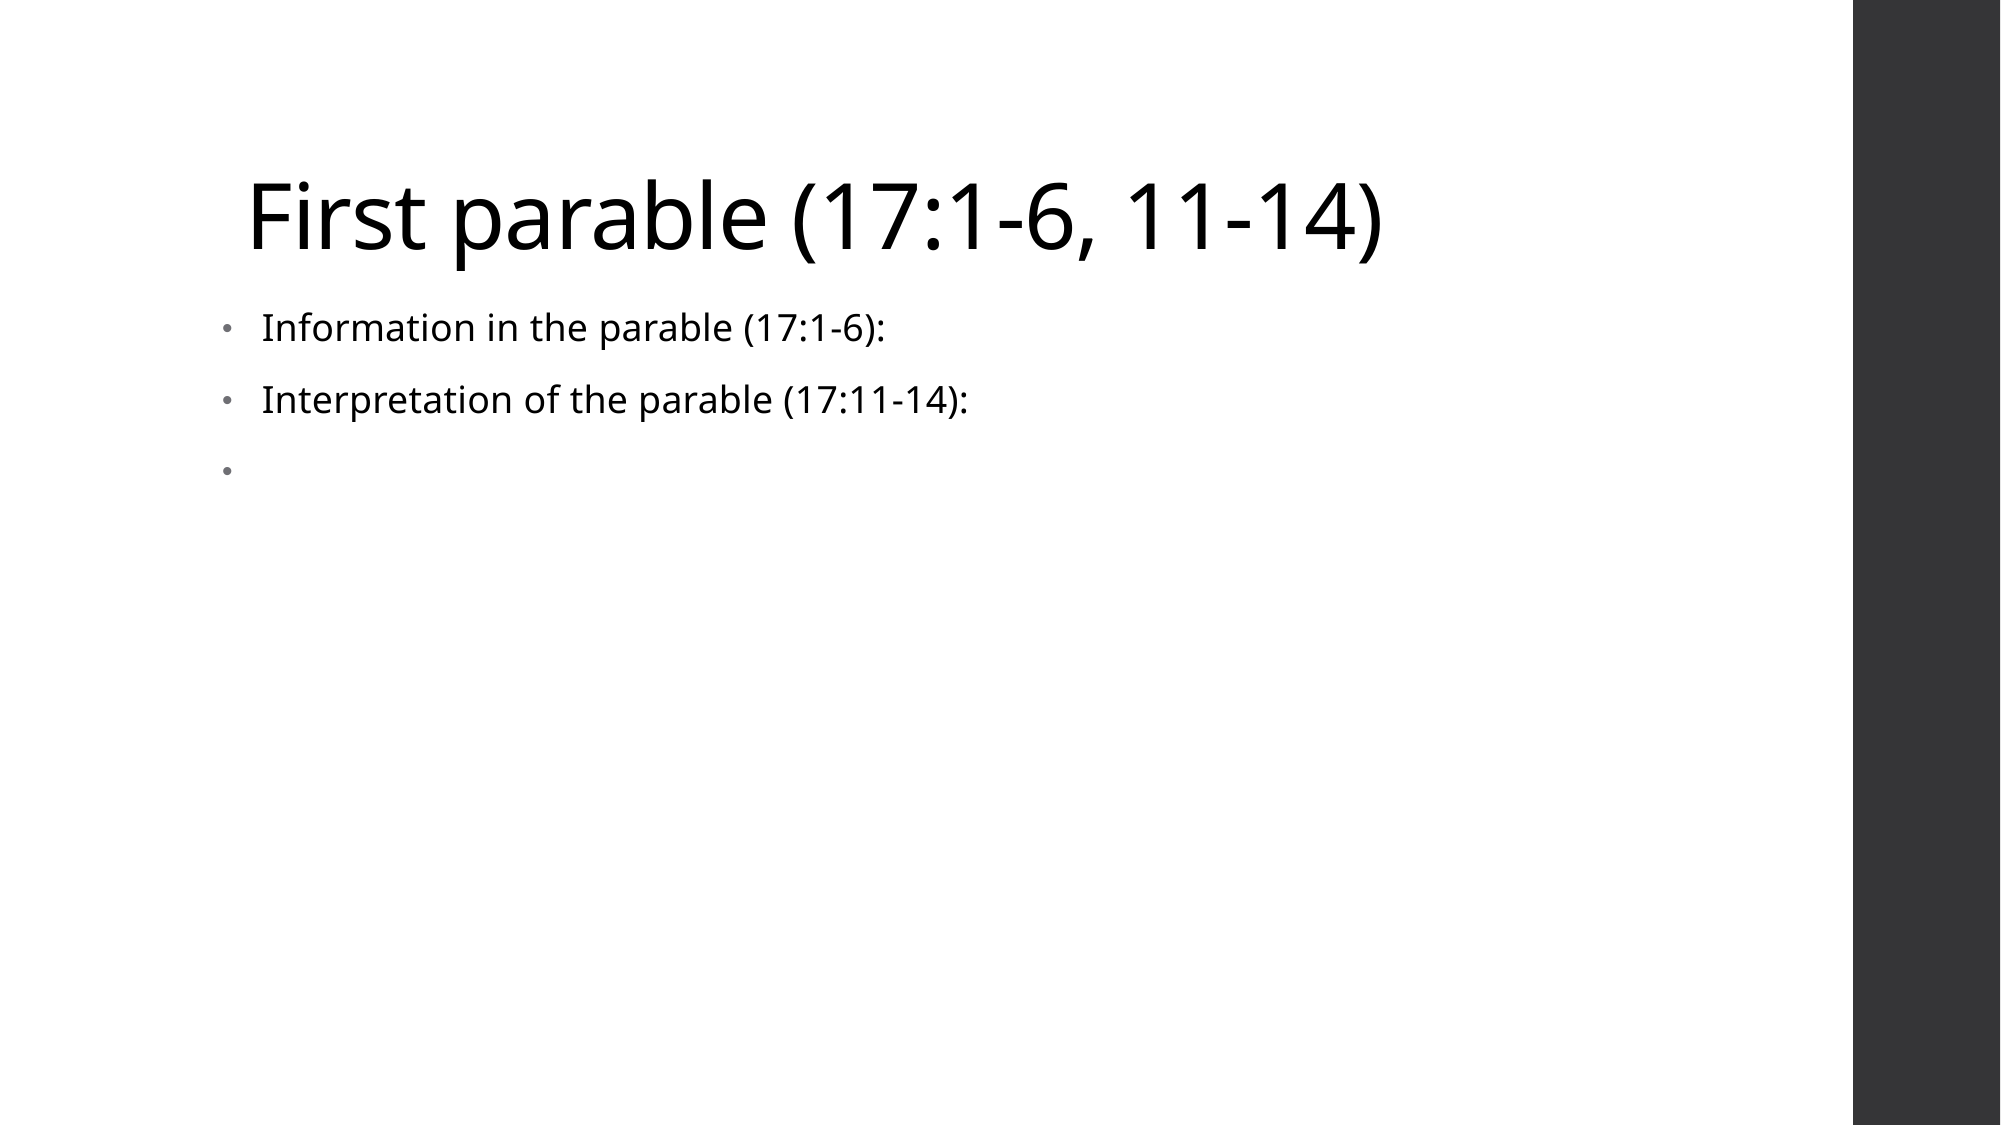

# First parable (17:1-6, 11-14)
 Information in the parable (17:1-6):
 Interpretation of the parable (17:11-14):